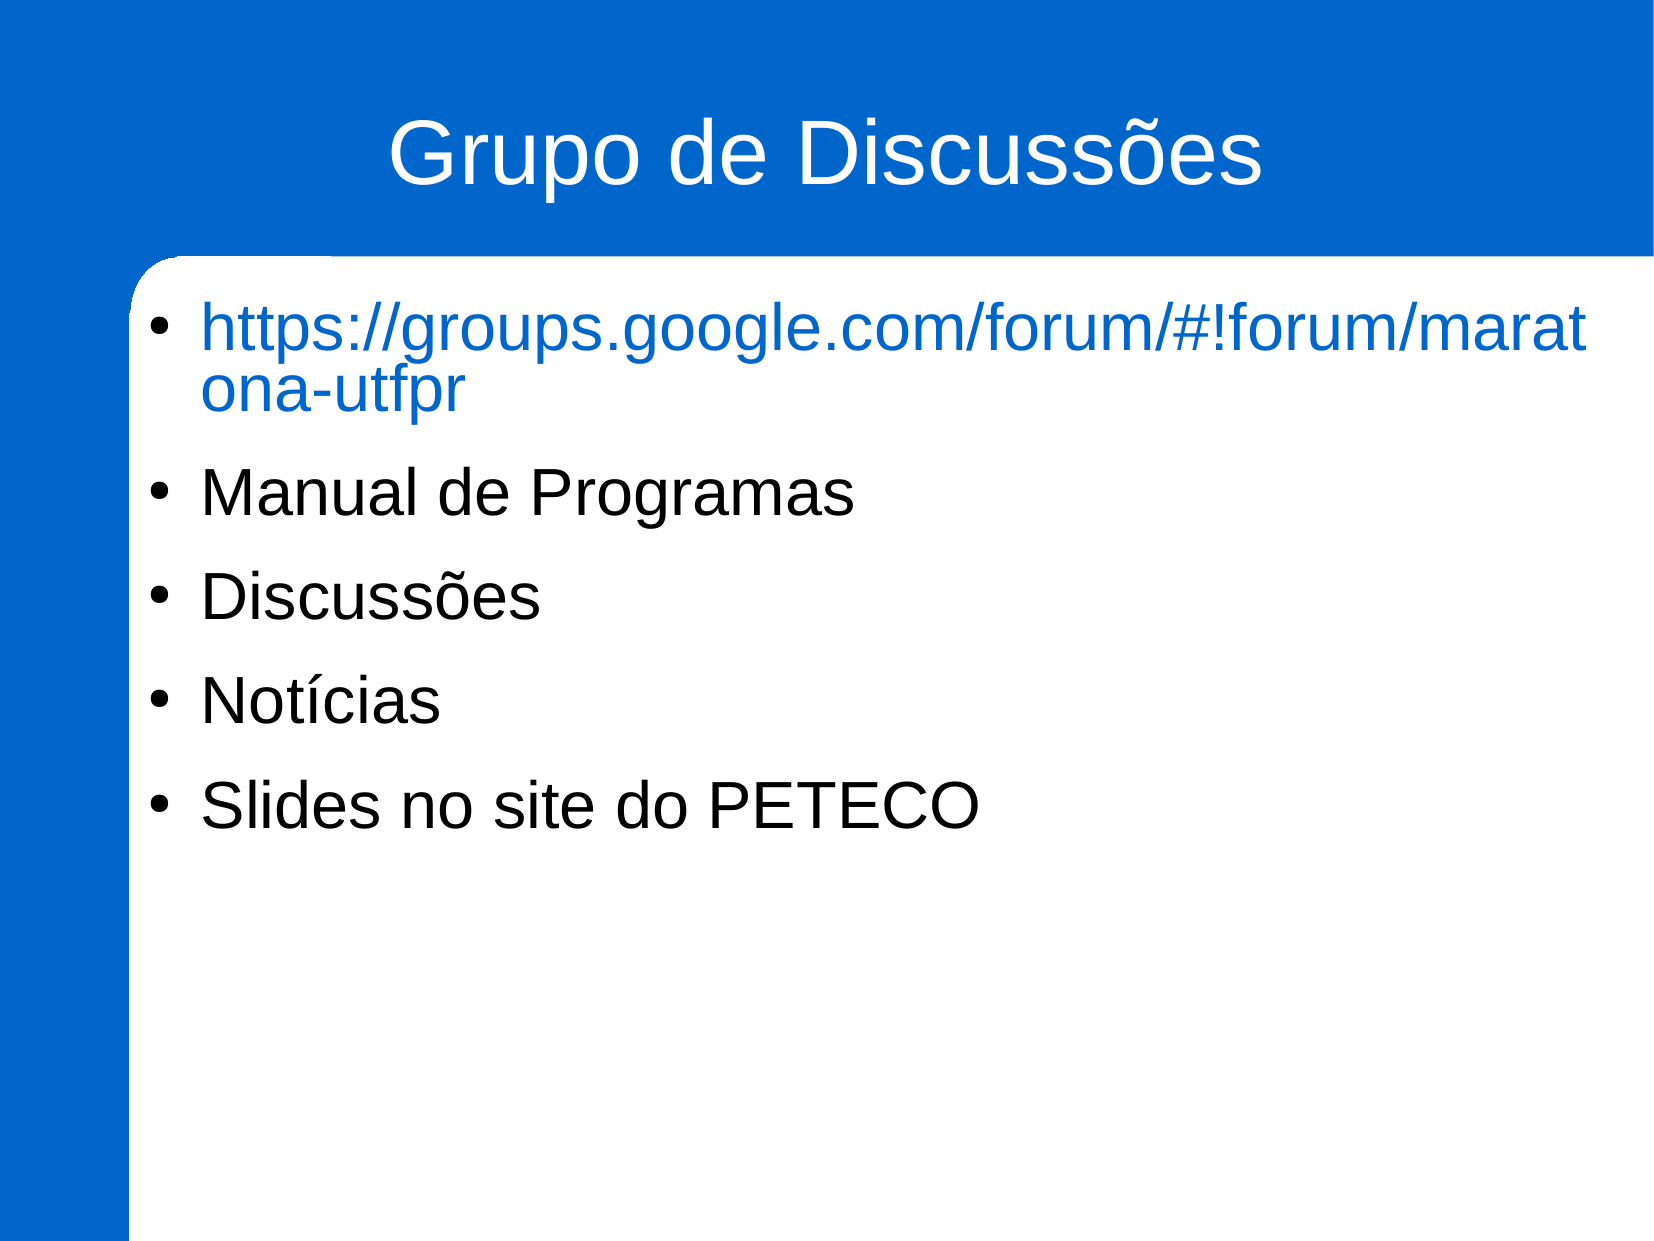

# Grupo de Discussões
https://groups.google.com/forum/#!forum/maratona-utfpr
Manual de Programas
Discussões
Notícias
Slides no site do PETECO